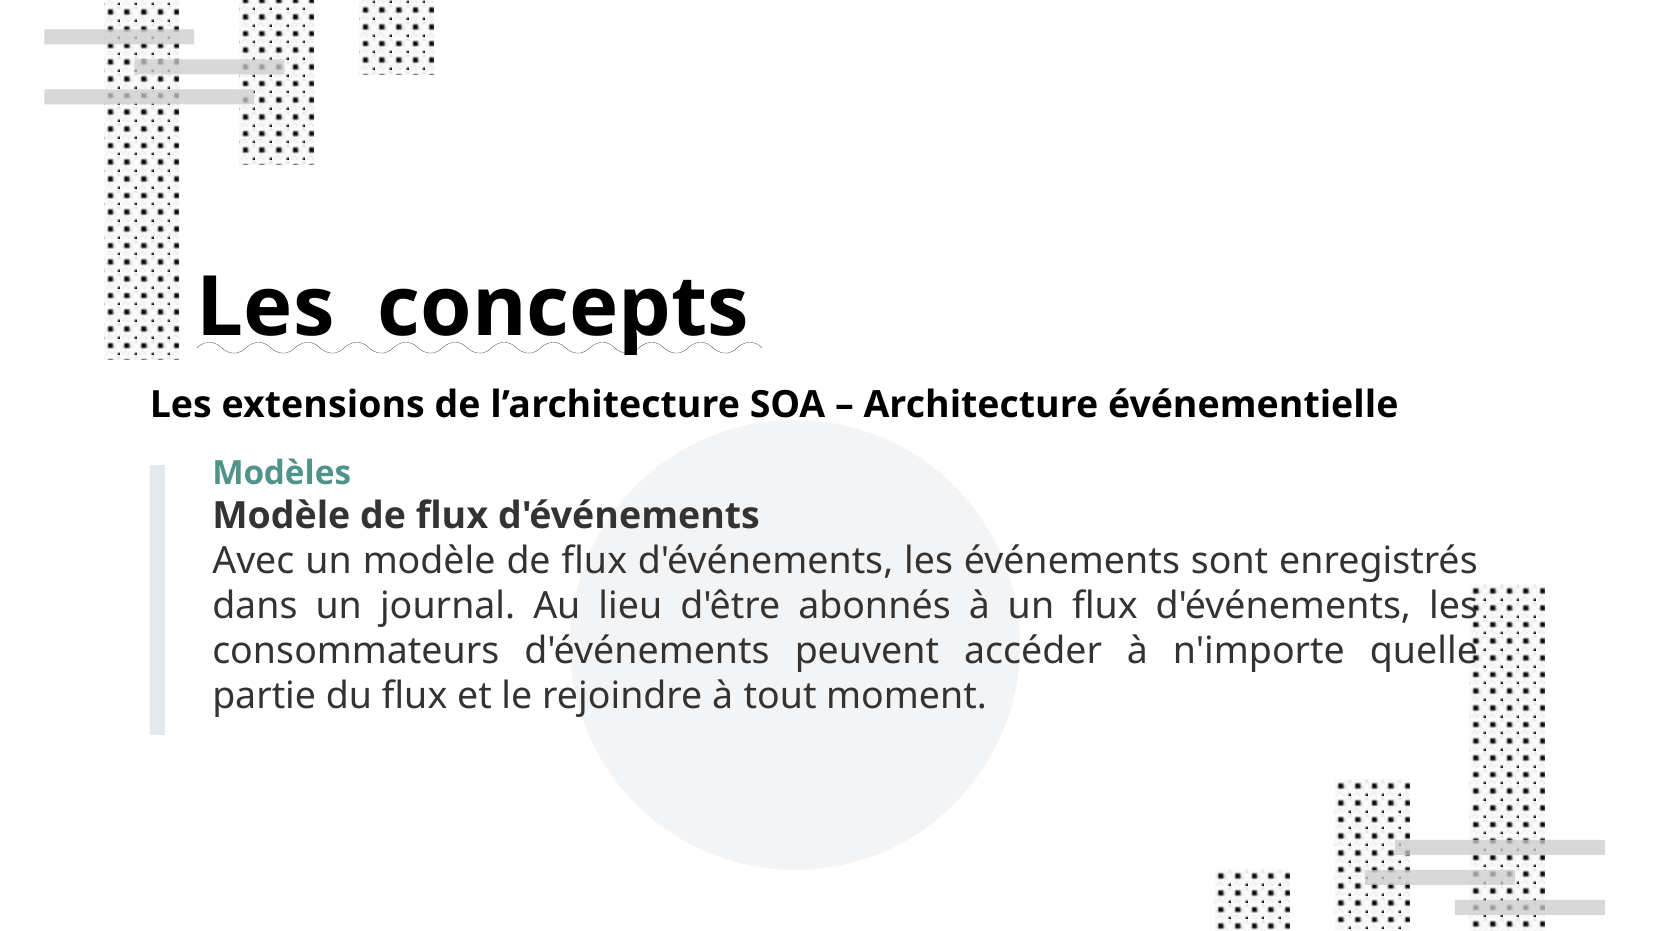

Les concepts
Les extensions de l’architecture SOA – Architecture événementielle
Modèles
Modèle de flux d'événements
Avec un modèle de flux d'événements, les événements sont enregistrés dans un journal. Au lieu d'être abonnés à un flux d'événements, les consommateurs d'événements peuvent accéder à n'importe quelle partie du flux et le rejoindre à tout moment.